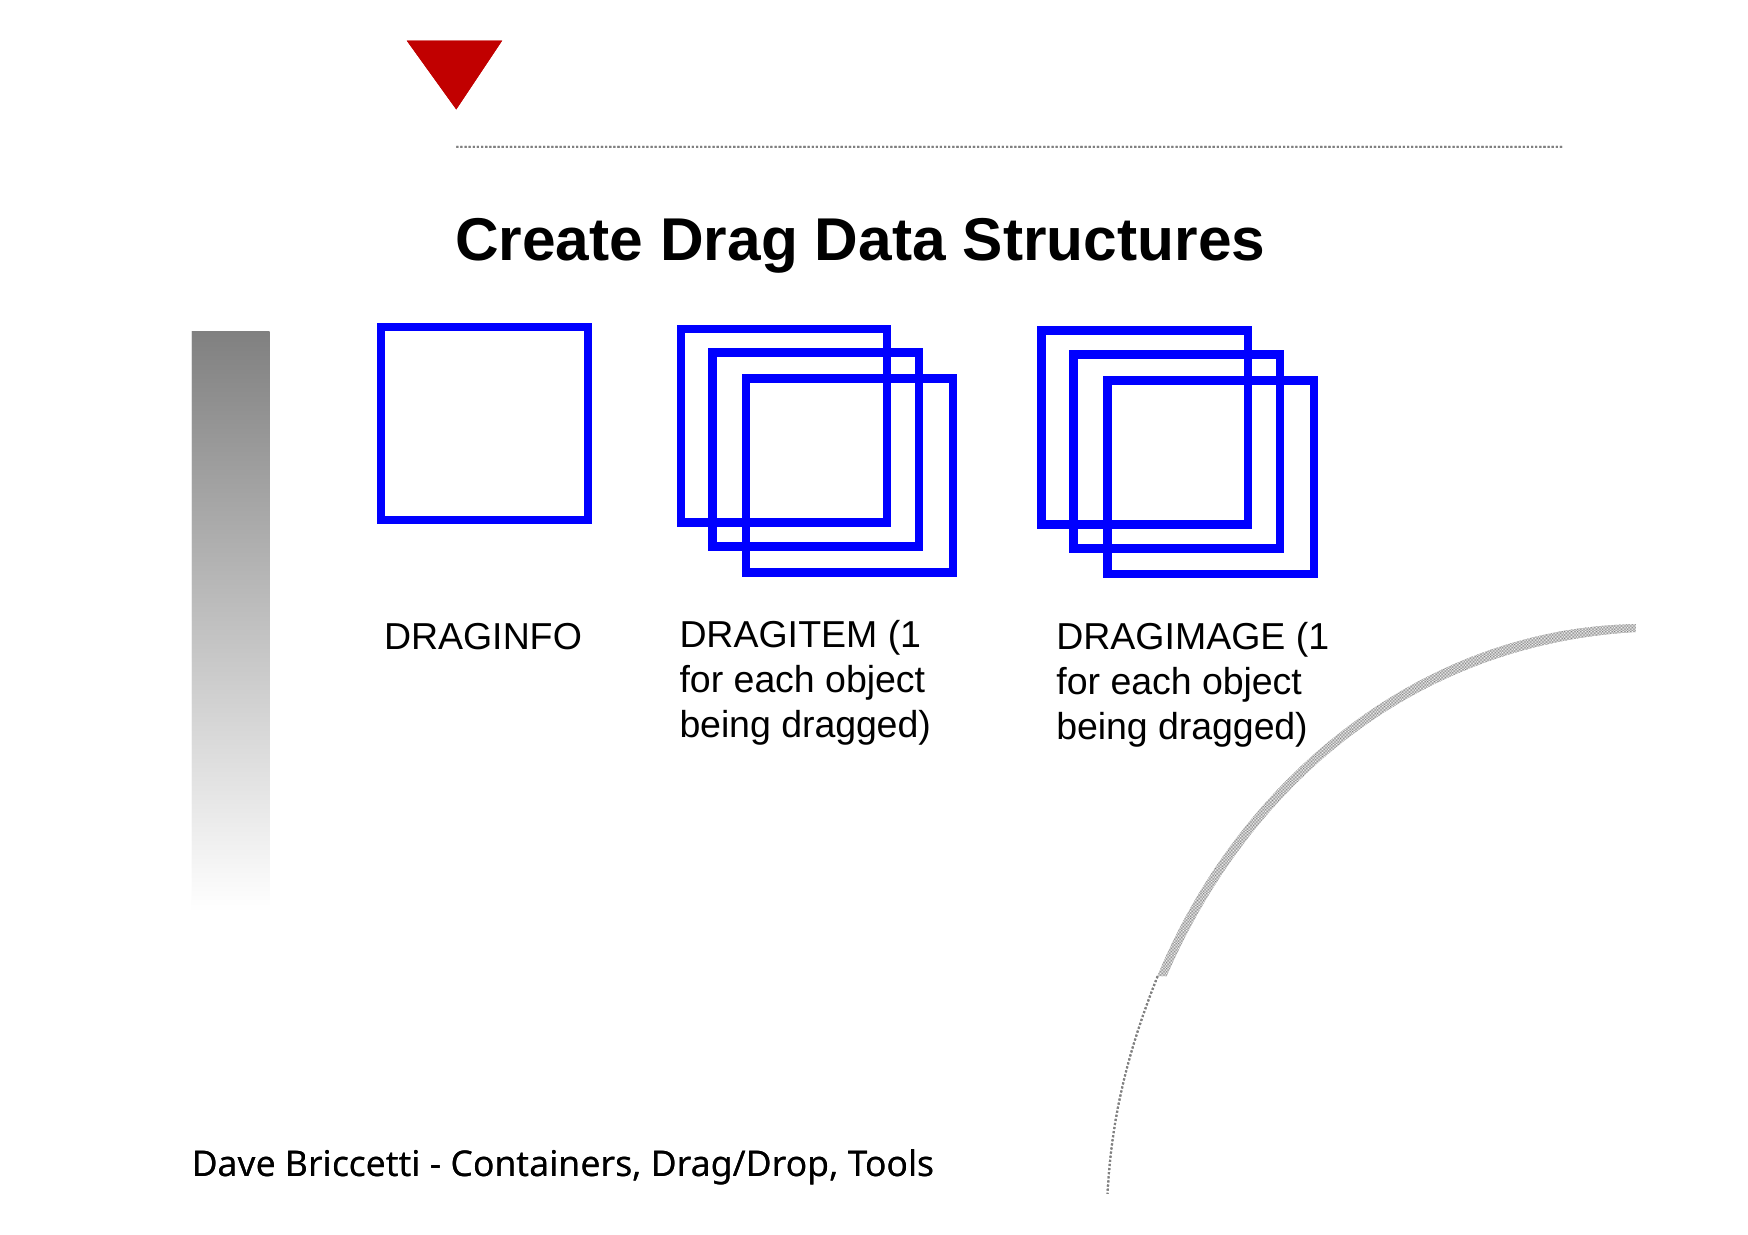

Create Drag Data Structures
DRAGITEM (1 for each object being dragged)
DRAGINFO
DRAGIMAGE (1 for each object being dragged)
Dave Briccetti - Containers, Drag/Drop, Tools